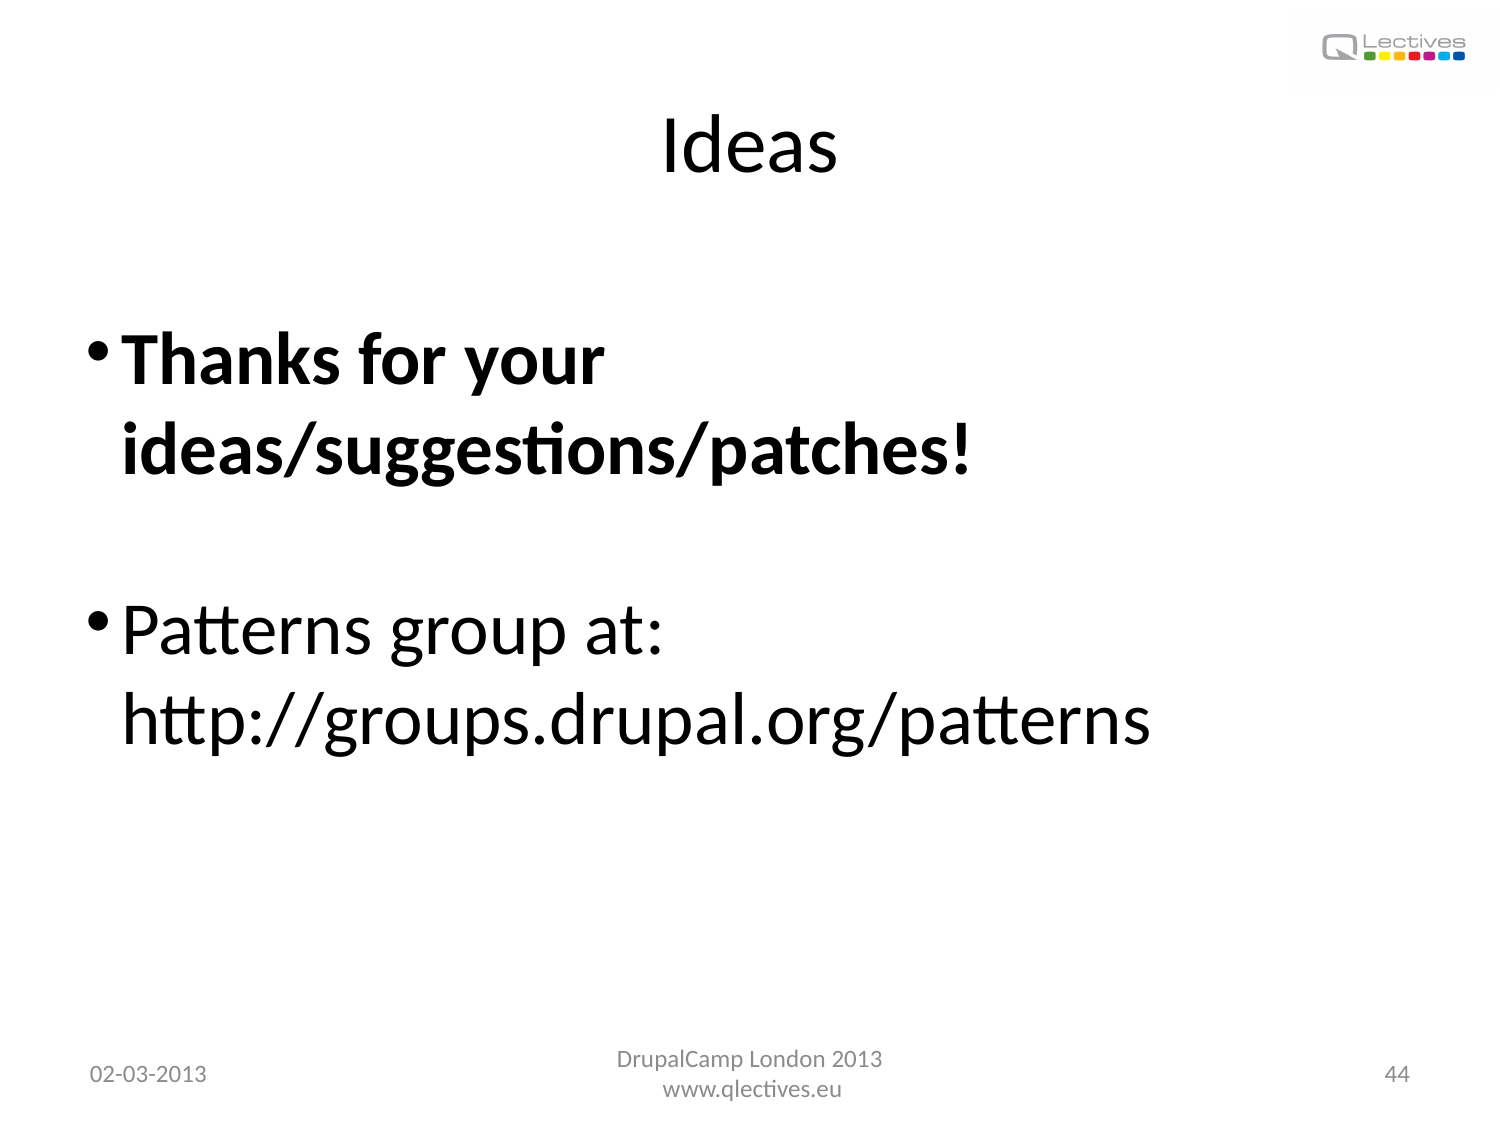

Ideas
Thanks for your ideas/suggestions/patches!
Patterns group at: http://groups.drupal.org/patterns
02-03-2013
DrupalCamp London 2013
 www.qlectives.eu